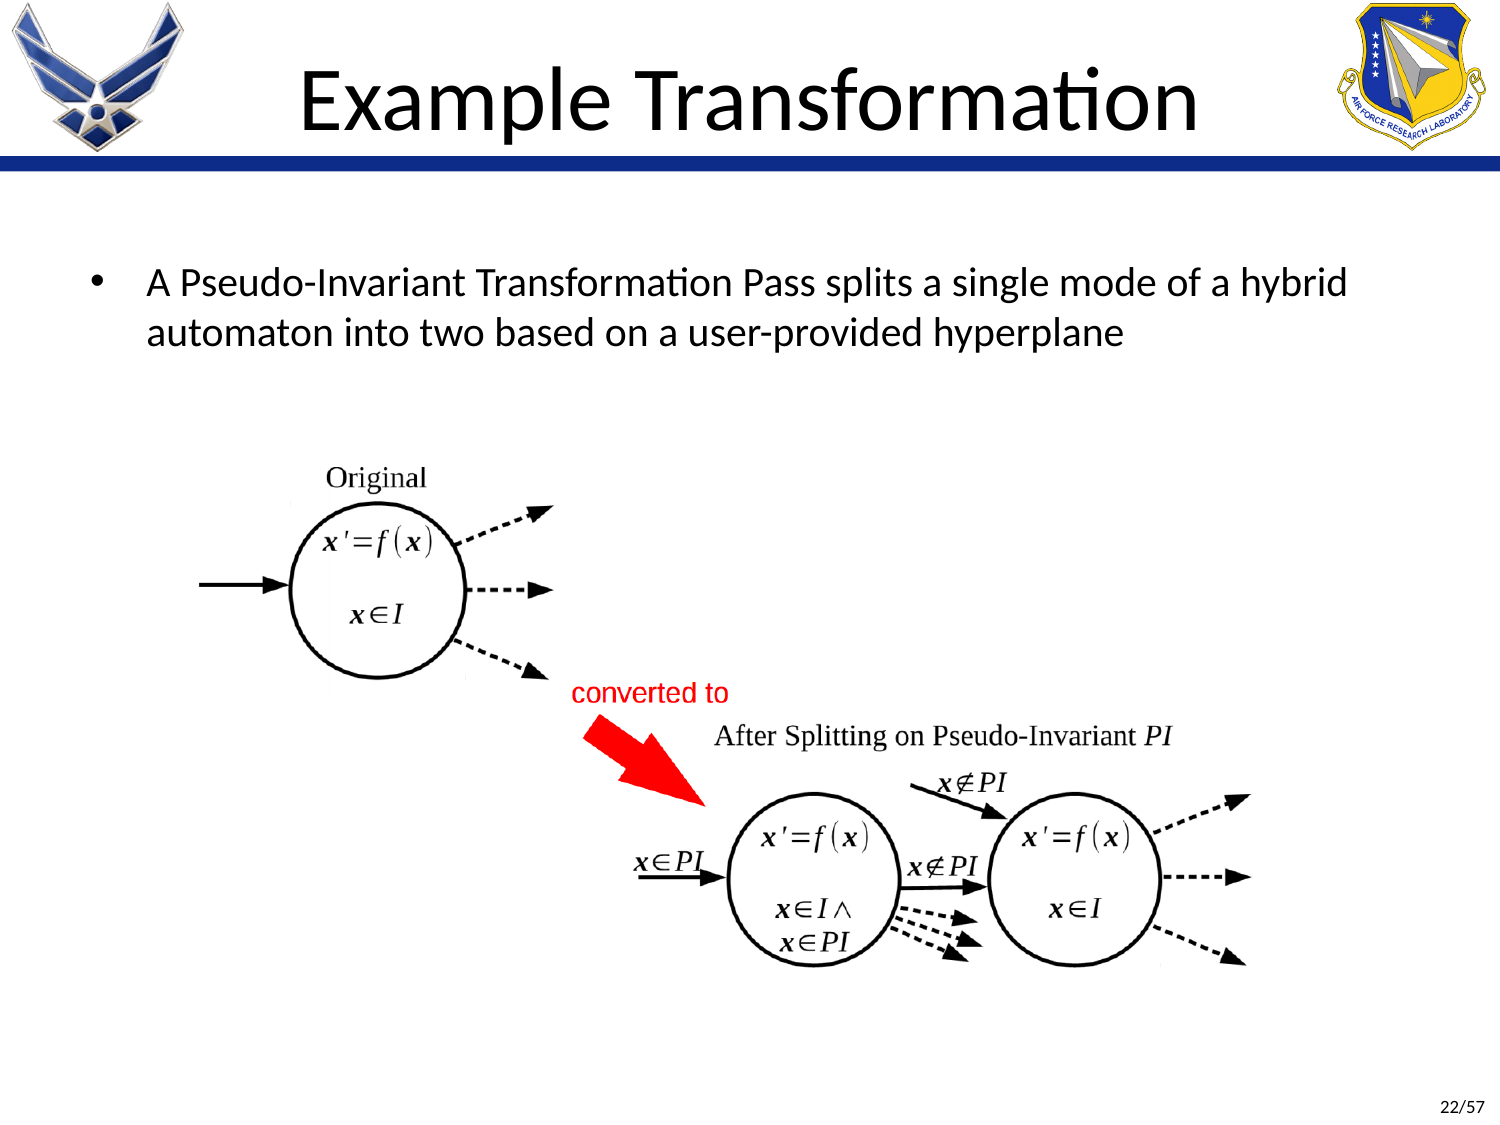

# Example Transformation
A Pseudo-Invariant Transformation Pass splits a single mode of a hybrid automaton into two based on a user-provided hyperplane